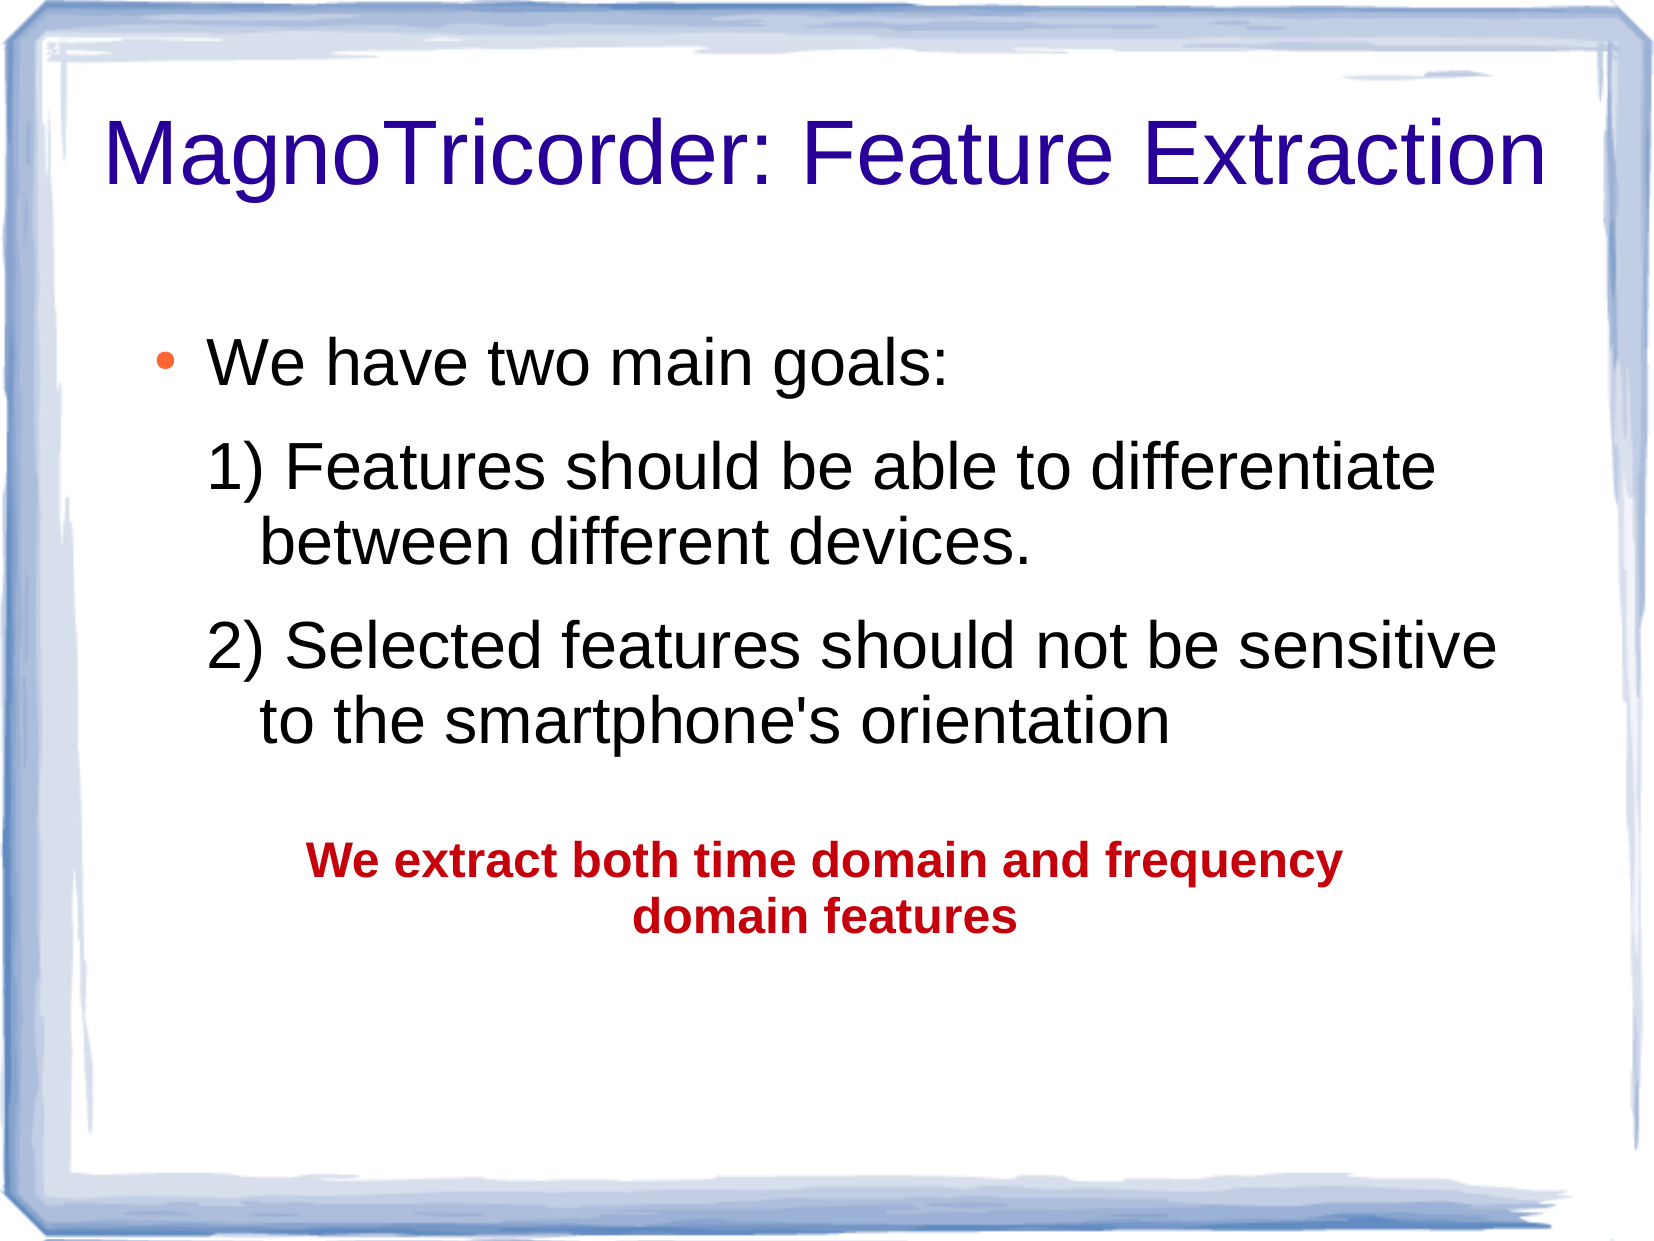

# MagnoTricorder: Feature Extraction
We have two main goals:
1) Features should be able to differentiate between different devices.
2) Selected features should not be sensitive to the smartphone's orientation
We extract both time domain and frequency domain features